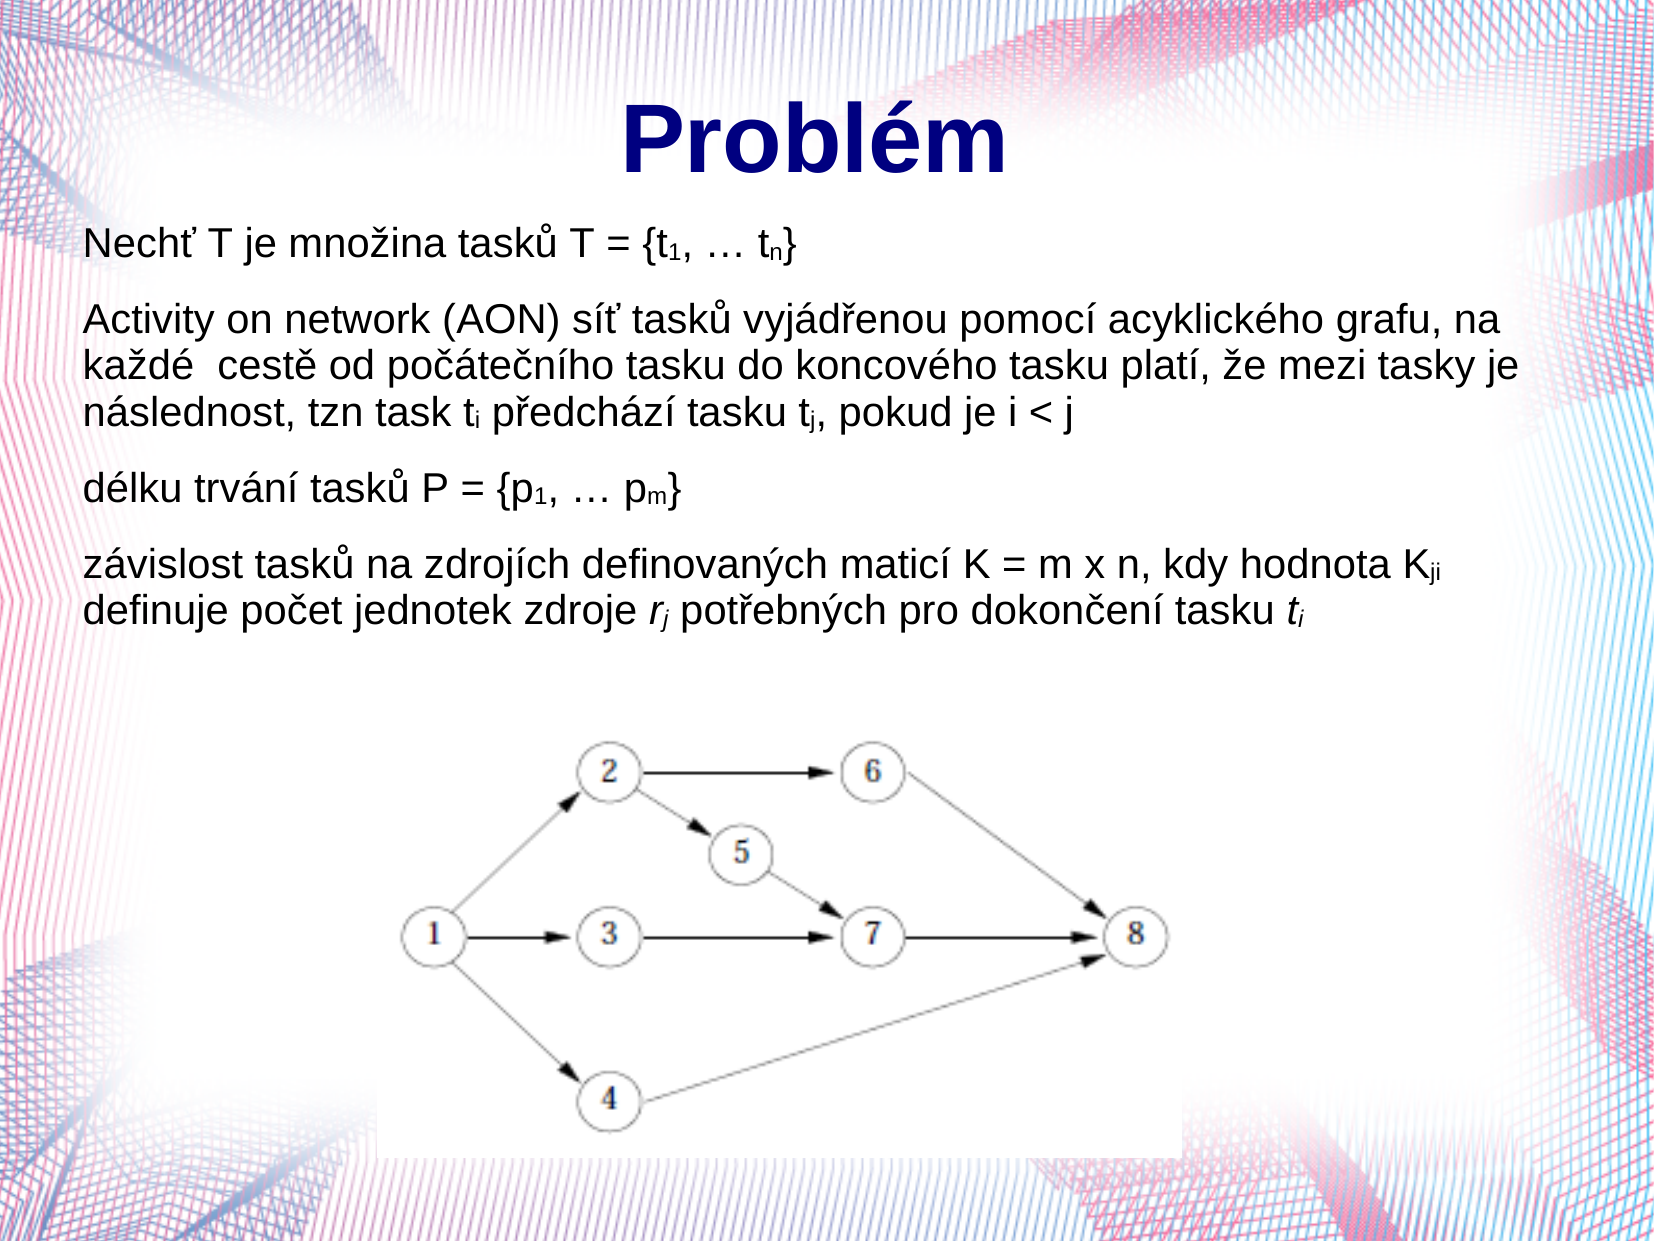

# Problém
Nechť T je množina tasků T = {t1, … tn}
Activity on network (AON) síť tasků vyjádřenou pomocí acyklického grafu, na každé cestě od počátečního tasku do koncového tasku platí, že mezi tasky je následnost, tzn task ti předchází tasku tj, pokud je i < j
délku trvání tasků P = {p1, … pm}
závislost tasků na zdrojích definovaných maticí K = m x n, kdy hodnota Kji definuje počet jednotek zdroje rj potřebných pro dokončení tasku ti